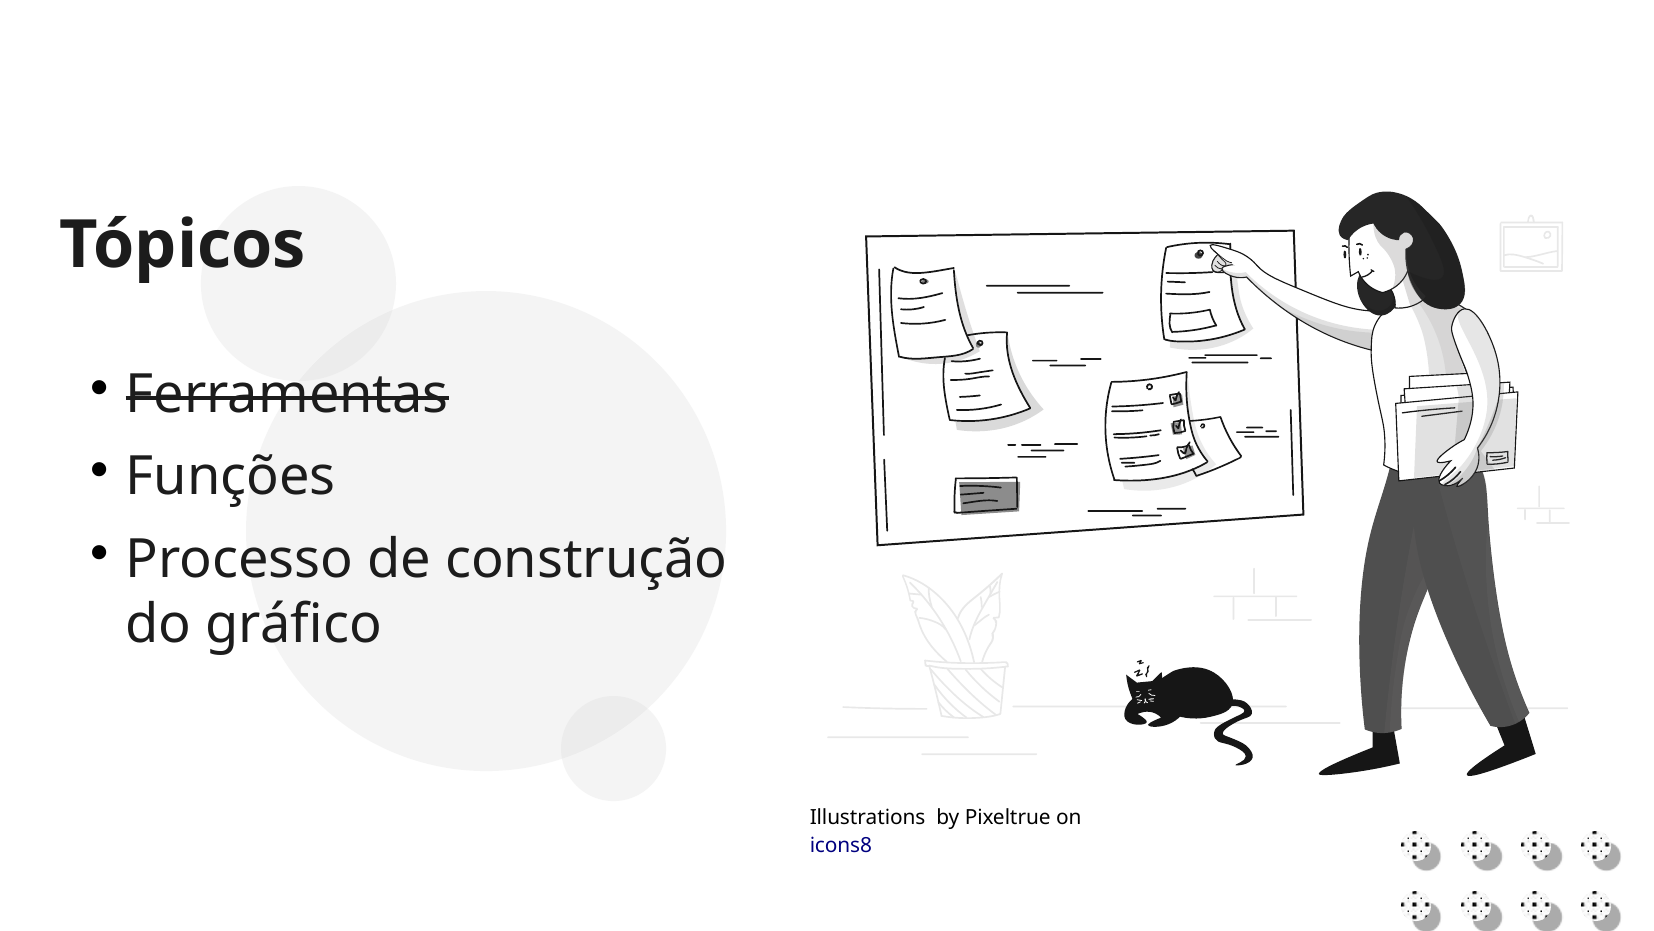

Tópicos
Ferramentas
Funções
Processo de construção do gráfico